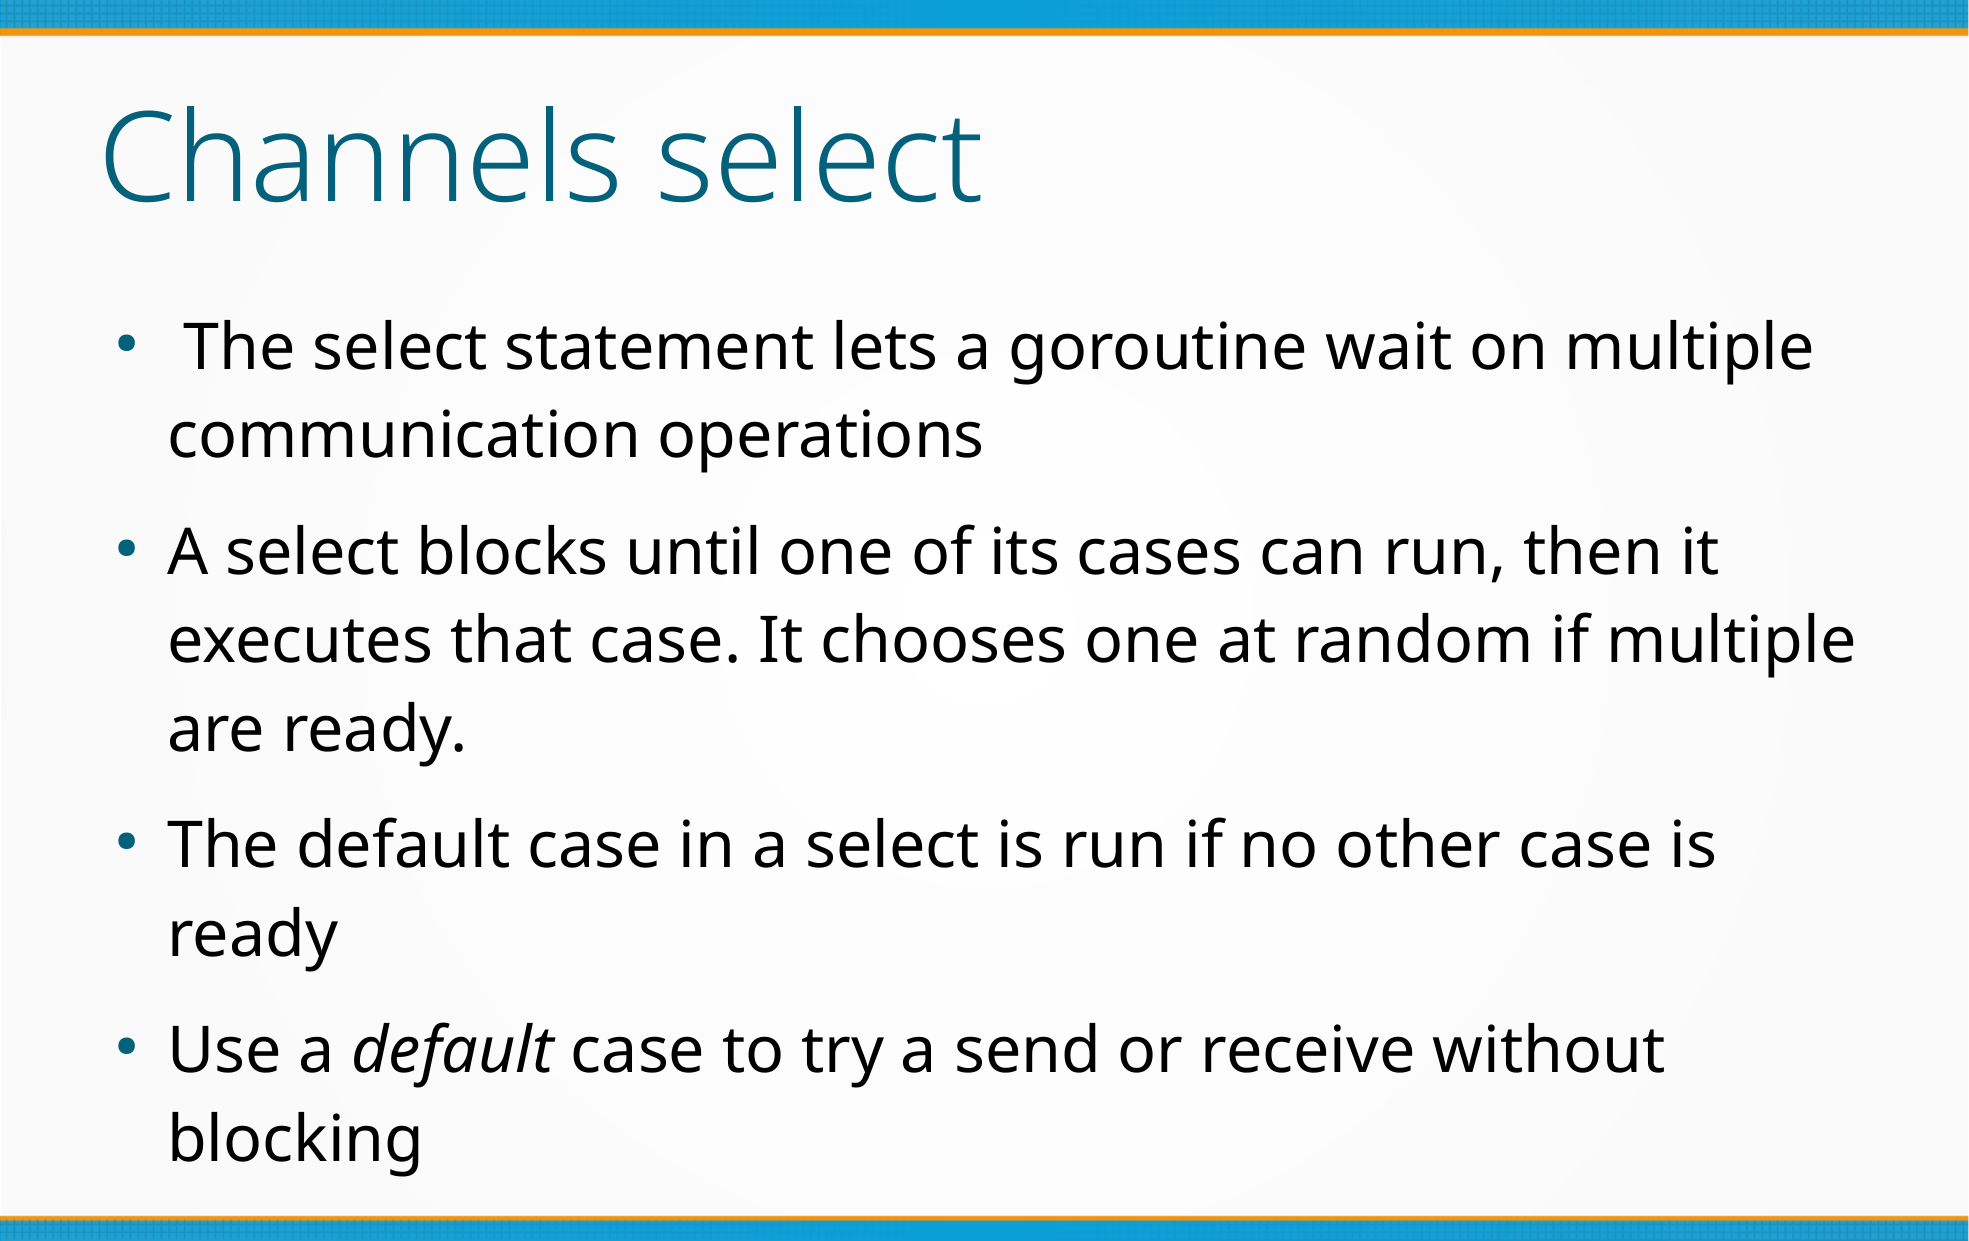

# Channels select
 The select statement lets a goroutine wait on multiple communication operations
A select blocks until one of its cases can run, then it executes that case. It chooses one at random if multiple are ready.
The default case in a select is run if no other case is ready
Use a default case to try a send or receive without blocking